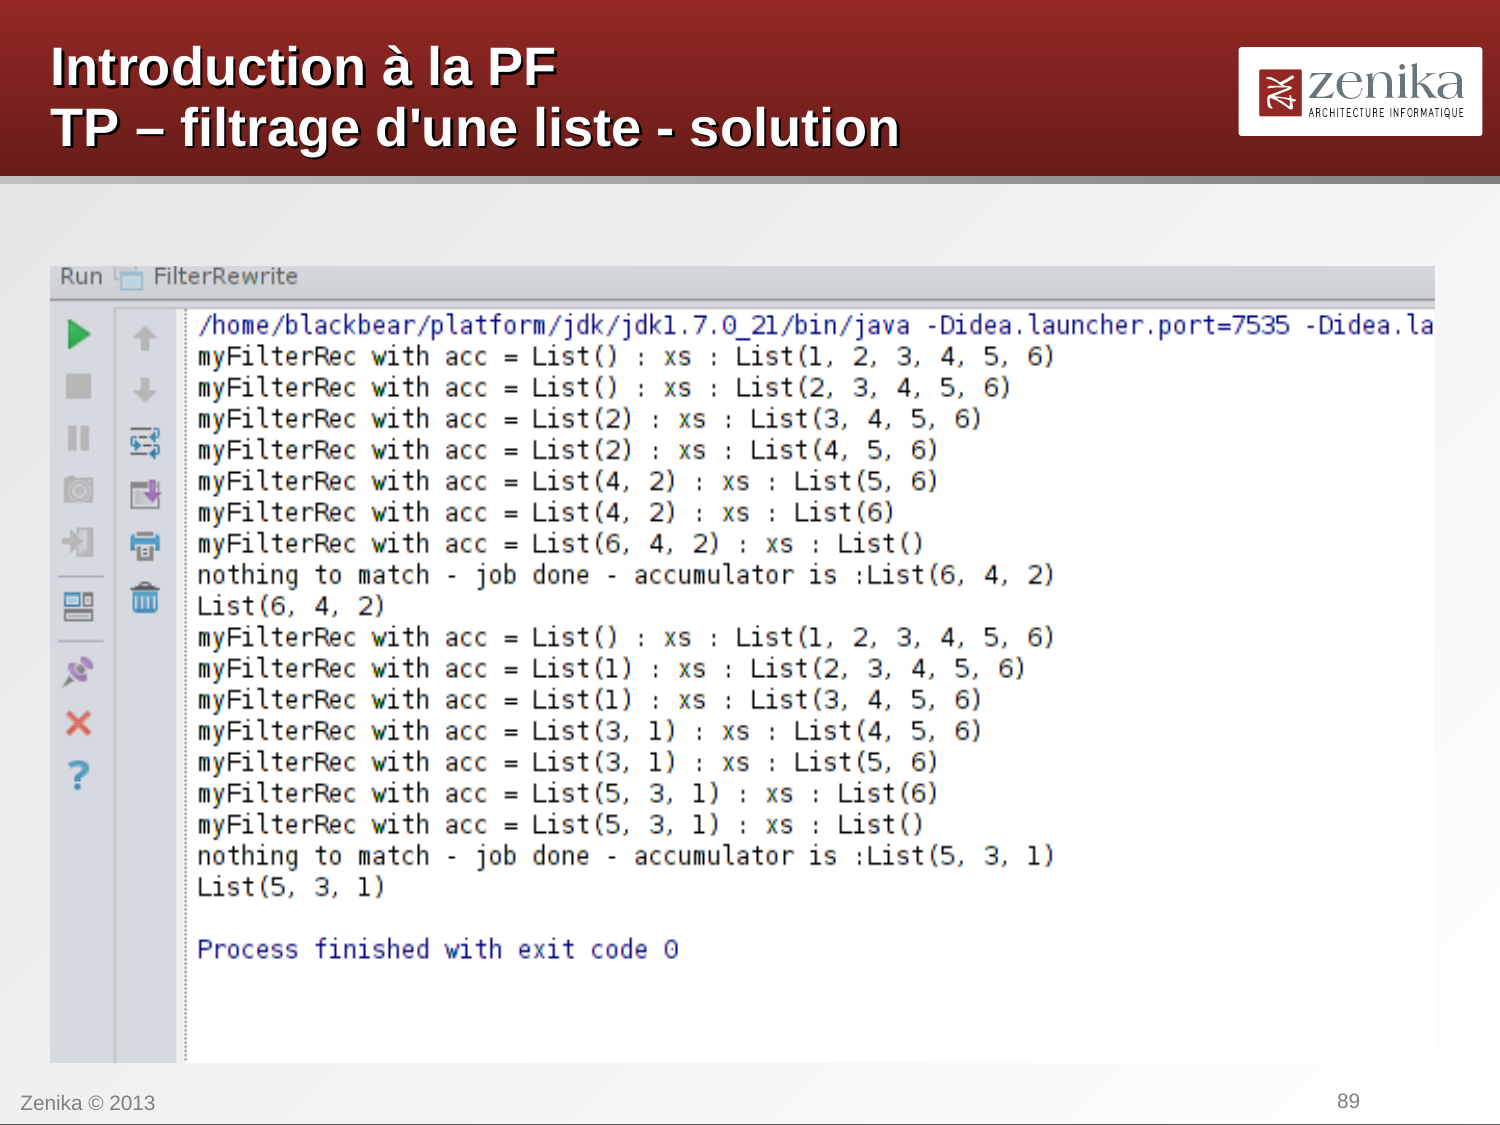

# Introduction à la PF TP – filtrage d'une liste - solution